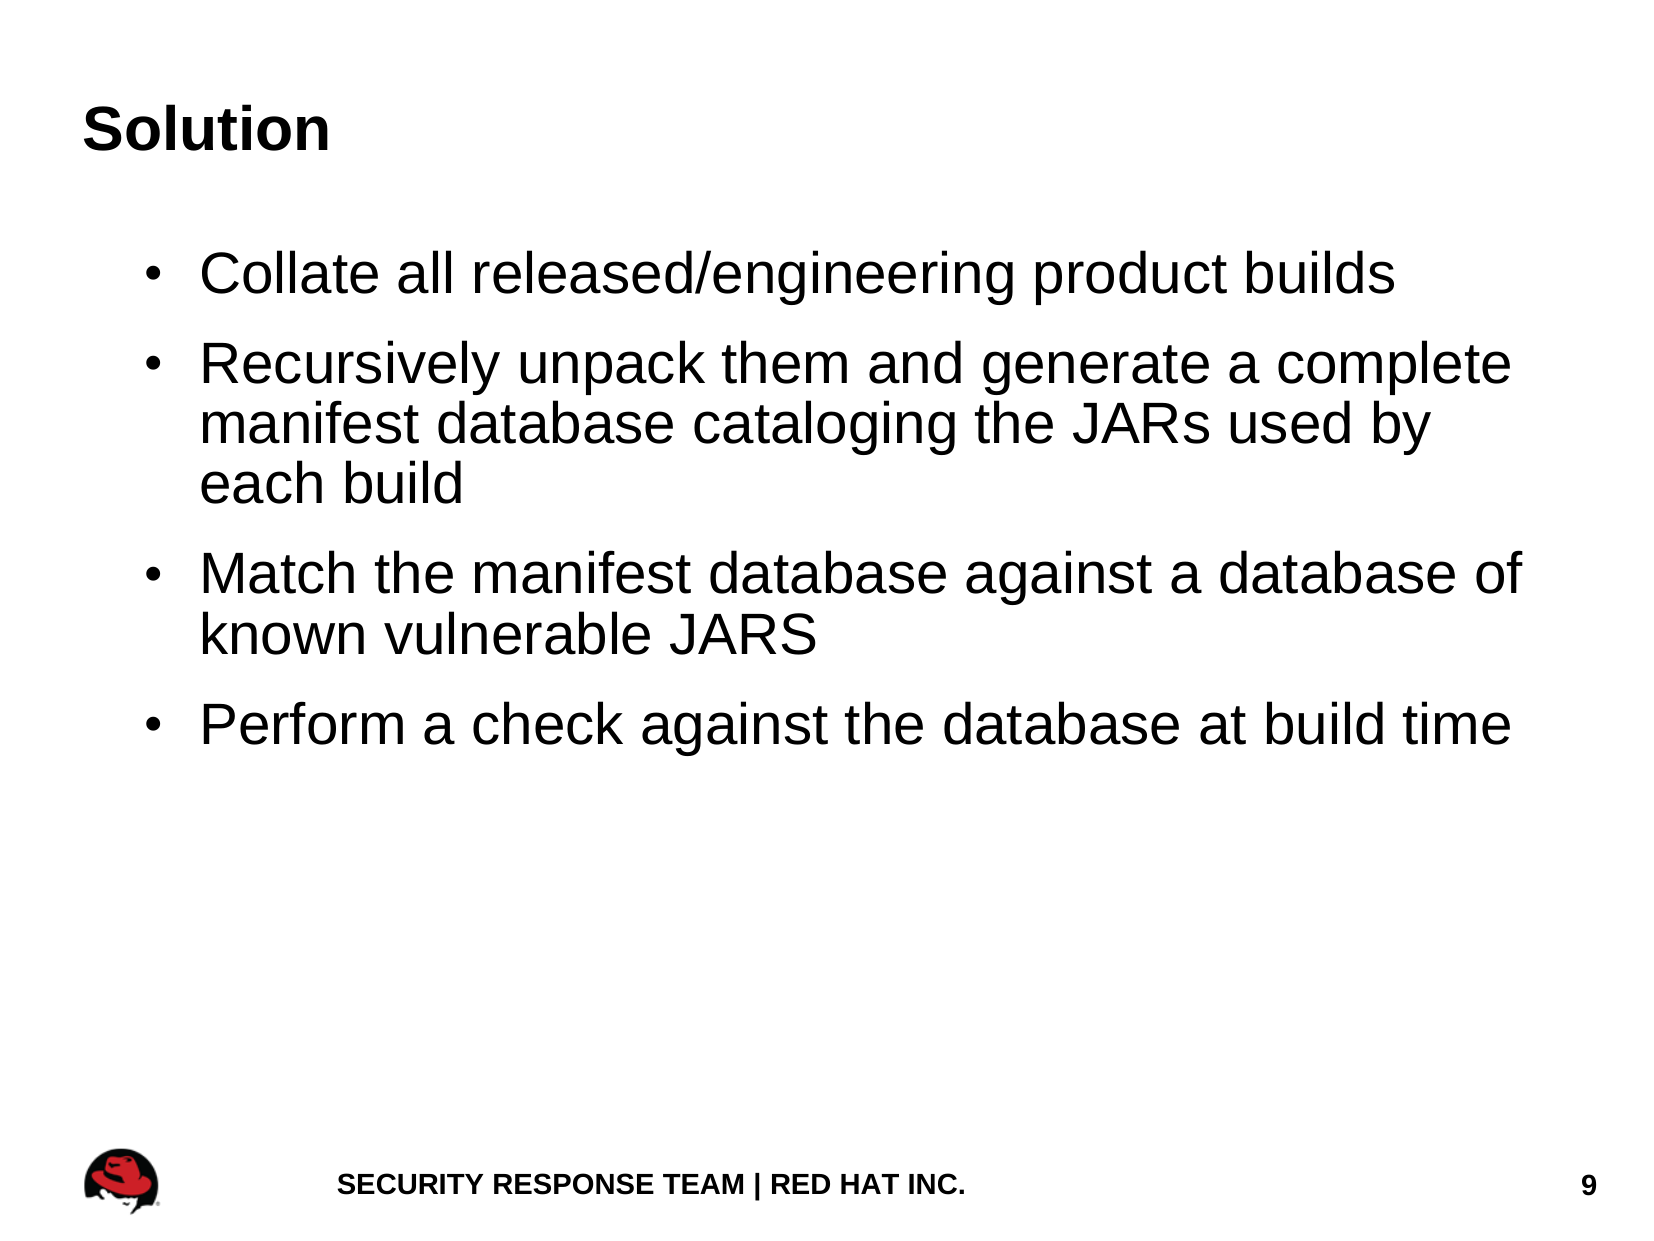

# Solution
Collate all released/engineering product builds
Recursively unpack them and generate a complete manifest database cataloging the JARs used by each build
Match the manifest database against a database of known vulnerable JARS
Perform a check against the database at build time